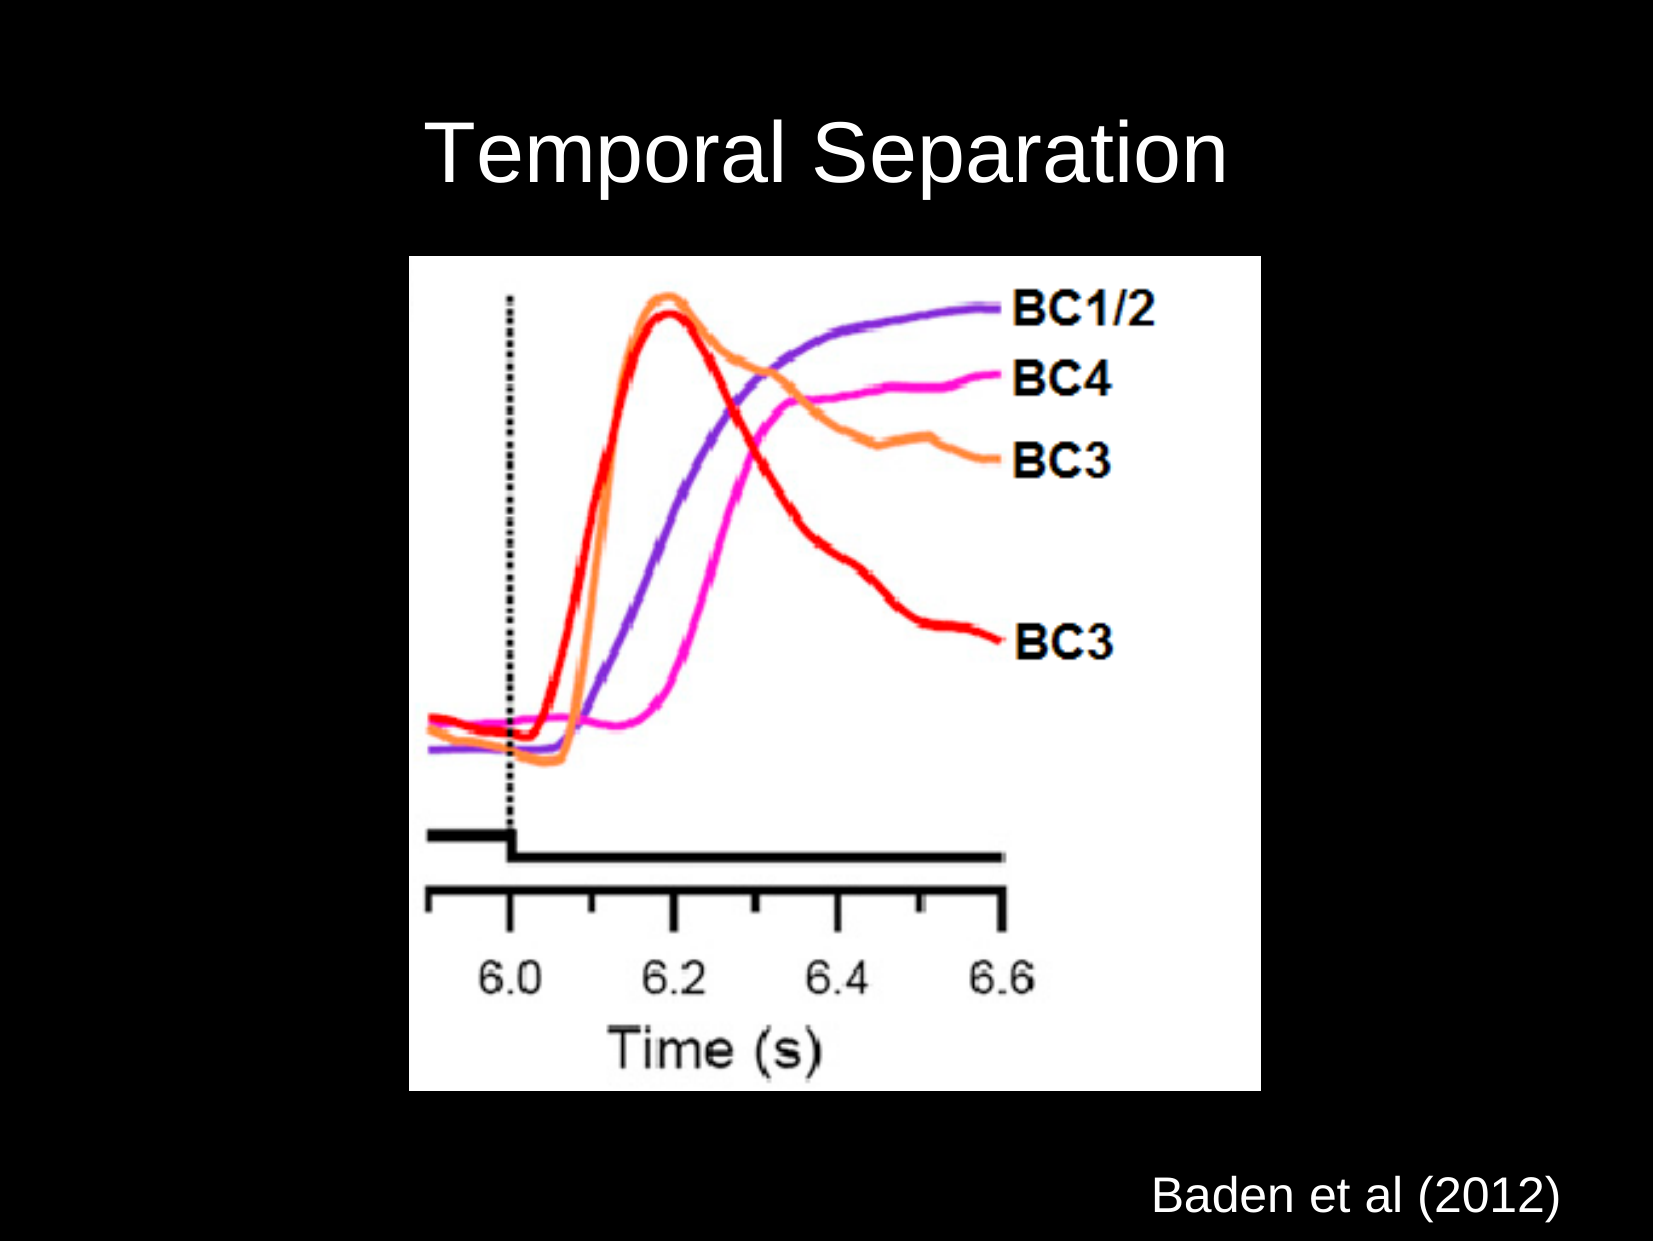

# Temporal Separation
Baden et al (2012)